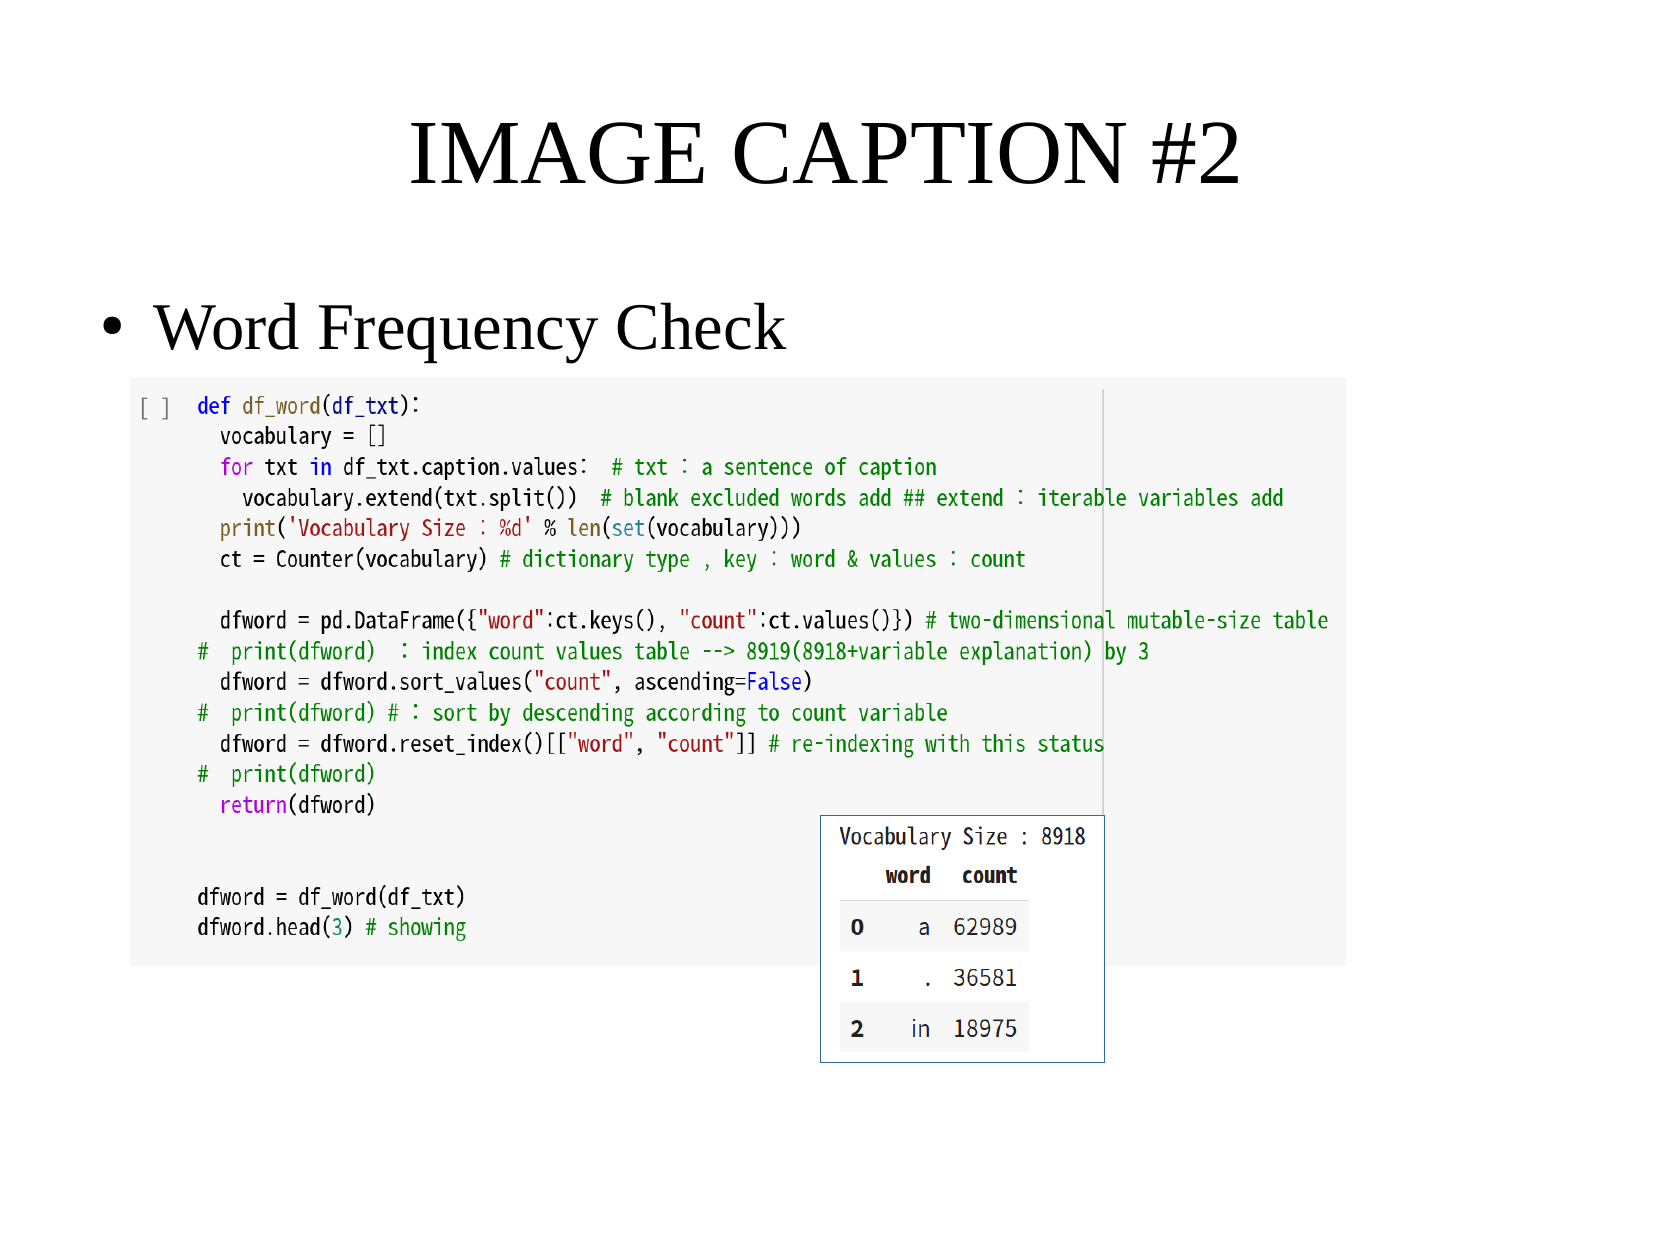

# IMAGE CAPTION #2
Word Frequency Check